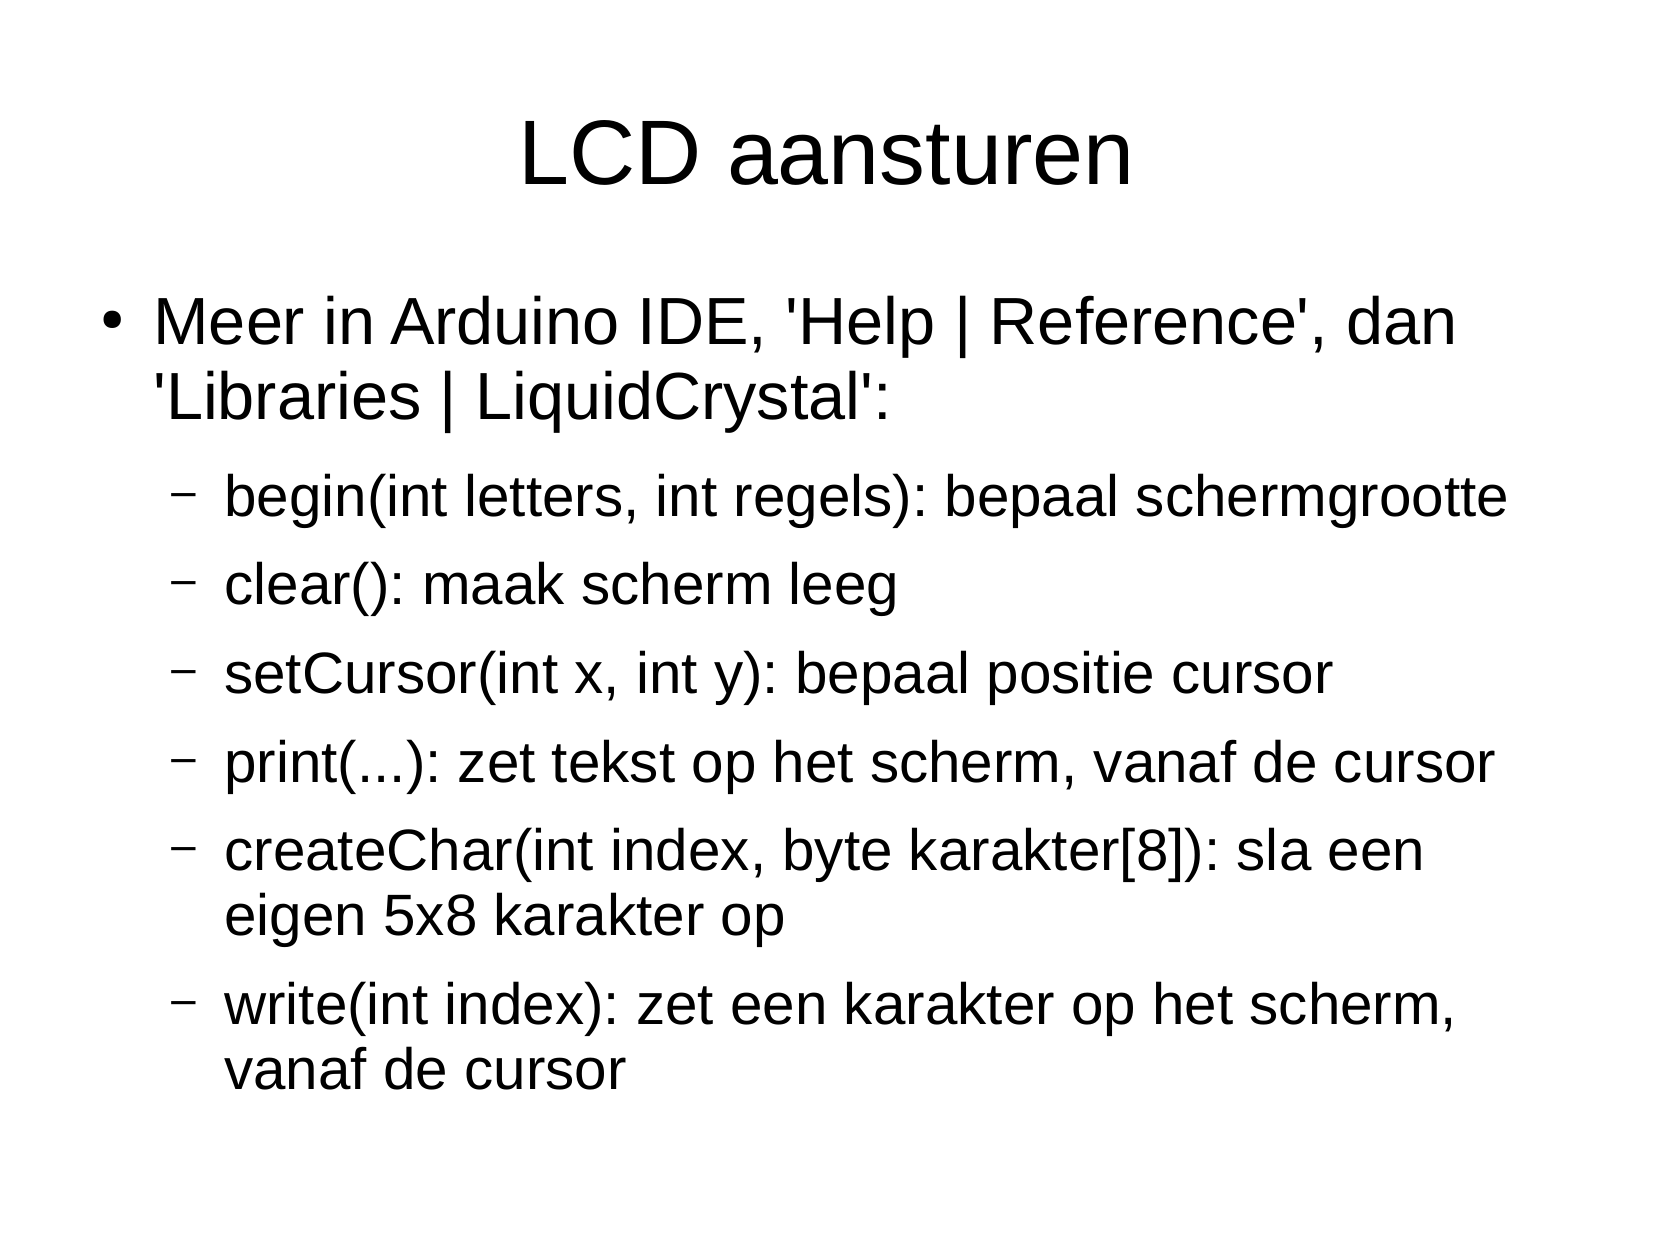

# LCD aansturen
Meer in Arduino IDE, 'Help | Reference', dan 'Libraries | LiquidCrystal':
begin(int letters, int regels): bepaal schermgrootte
clear(): maak scherm leeg
setCursor(int x, int y): bepaal positie cursor
print(...): zet tekst op het scherm, vanaf de cursor
createChar(int index, byte karakter[8]): sla een eigen 5x8 karakter op
write(int index): zet een karakter op het scherm, vanaf de cursor